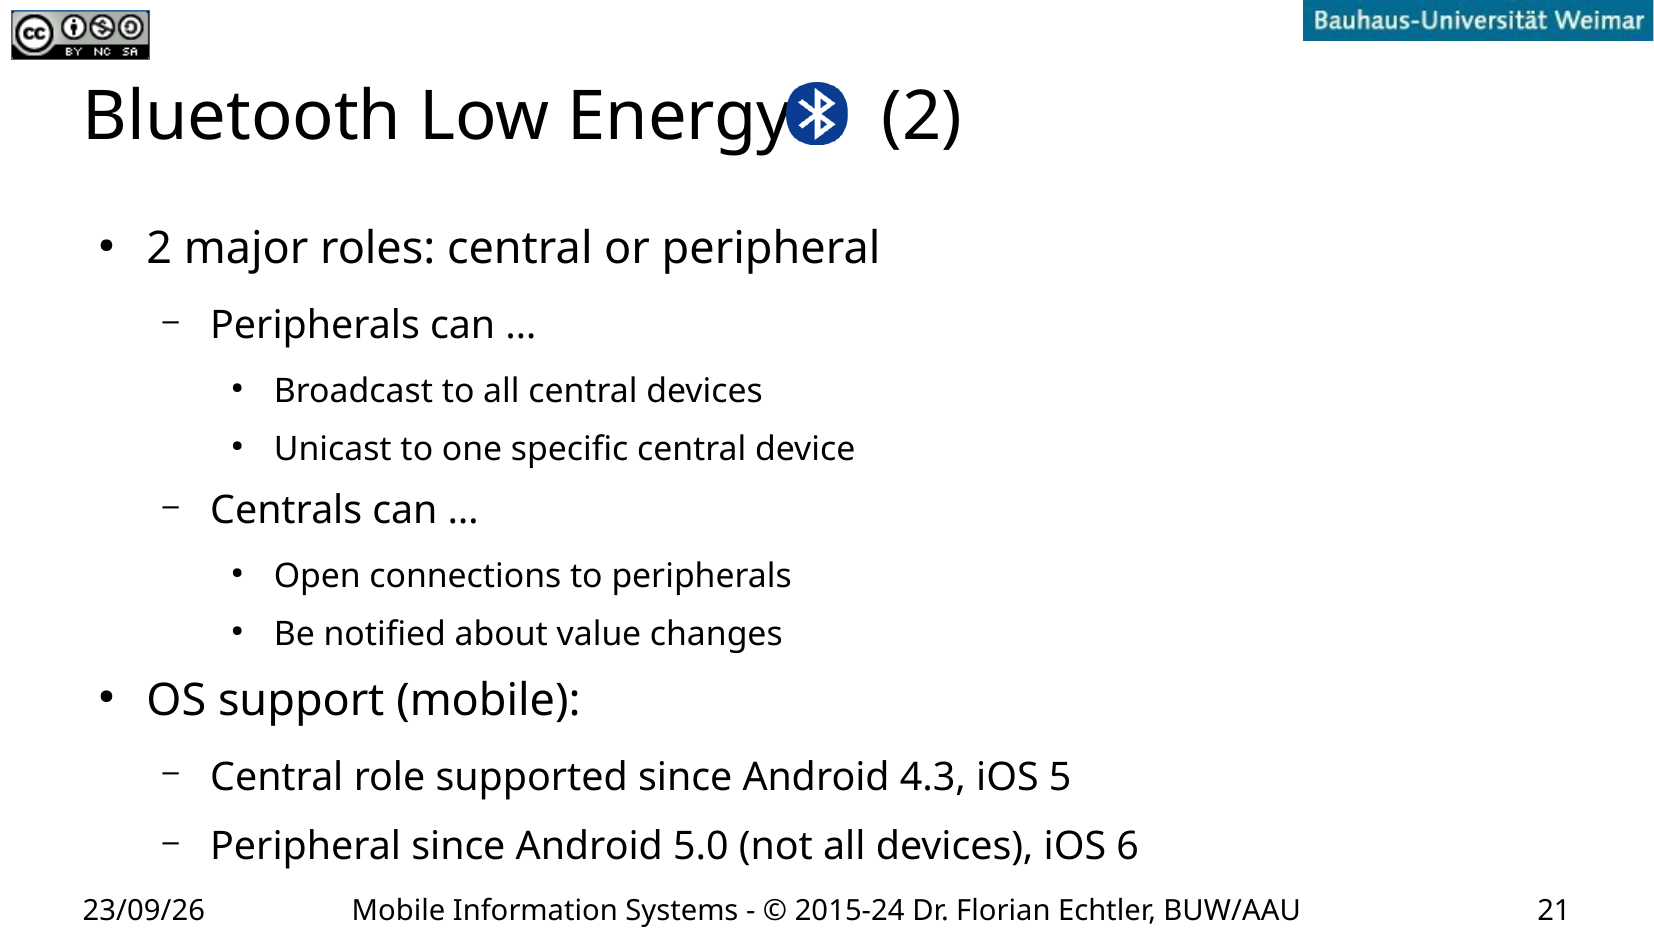

# Bluetooth Low Energy (2)
2 major roles: central or peripheral
Peripherals can …
Broadcast to all central devices
Unicast to one specific central device
Centrals can …
Open connections to peripherals
Be notified about value changes
OS support (mobile):
Central role supported since Android 4.3, iOS 5
Peripheral since Android 5.0 (not all devices), iOS 6
Mobile Information Systems - © 2015-24 Dr. Florian Echtler, BUW/AAU
21